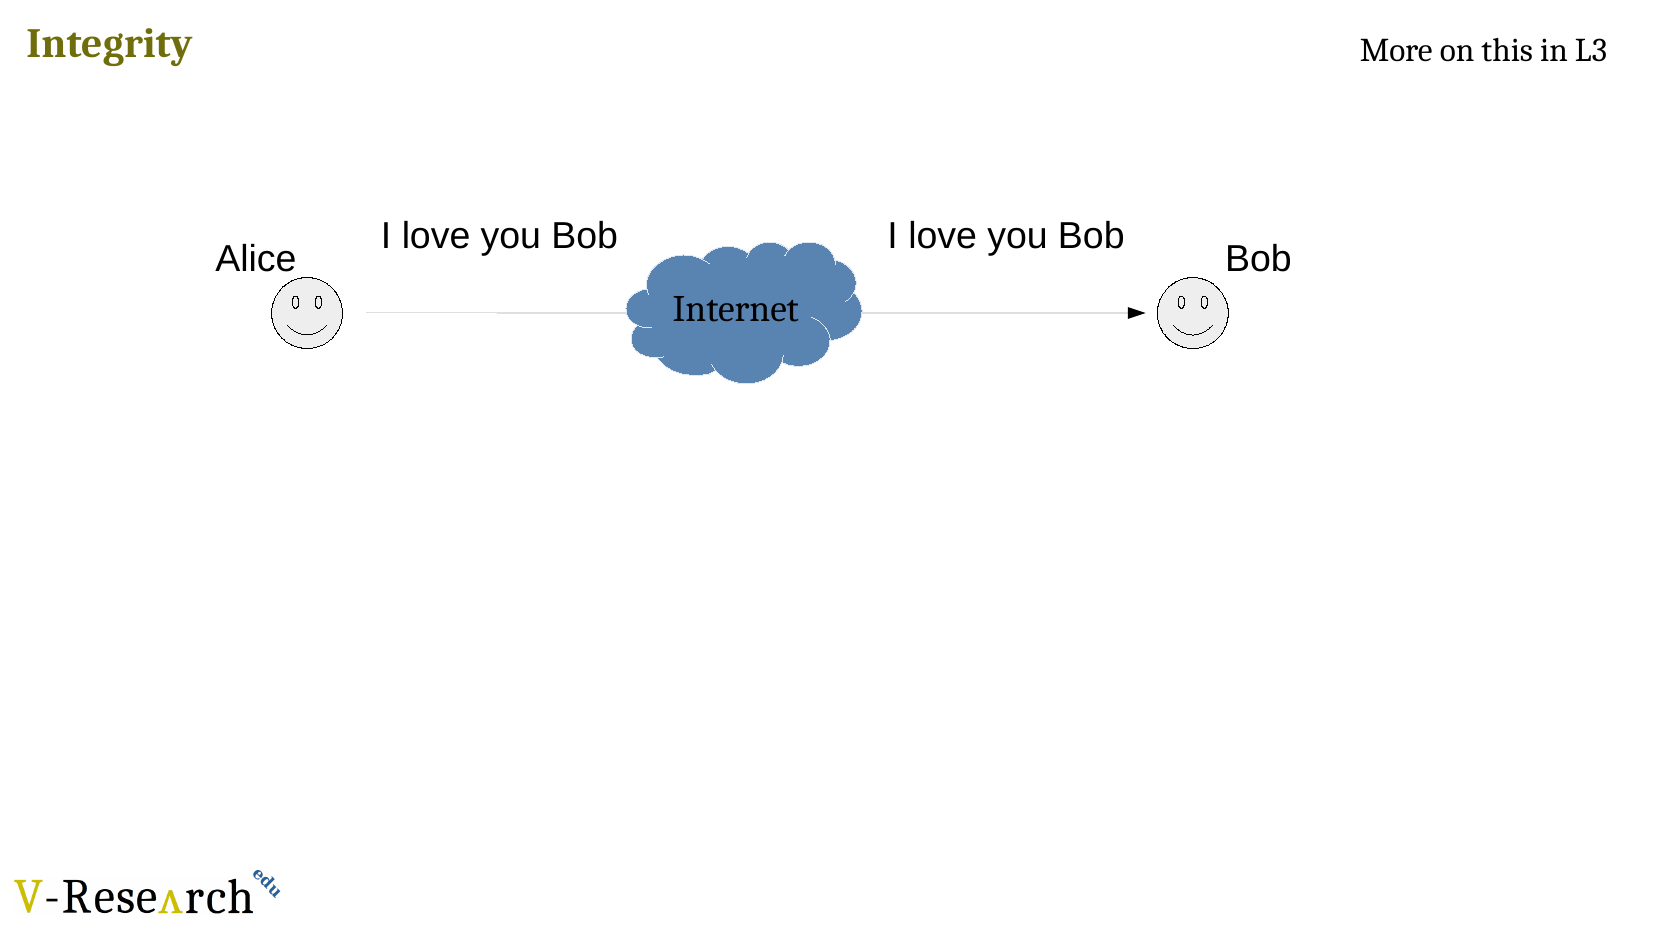

Integrity
More on this in L3
I love you Bob
I love you Bob
Alice
Bob
Internet
edu